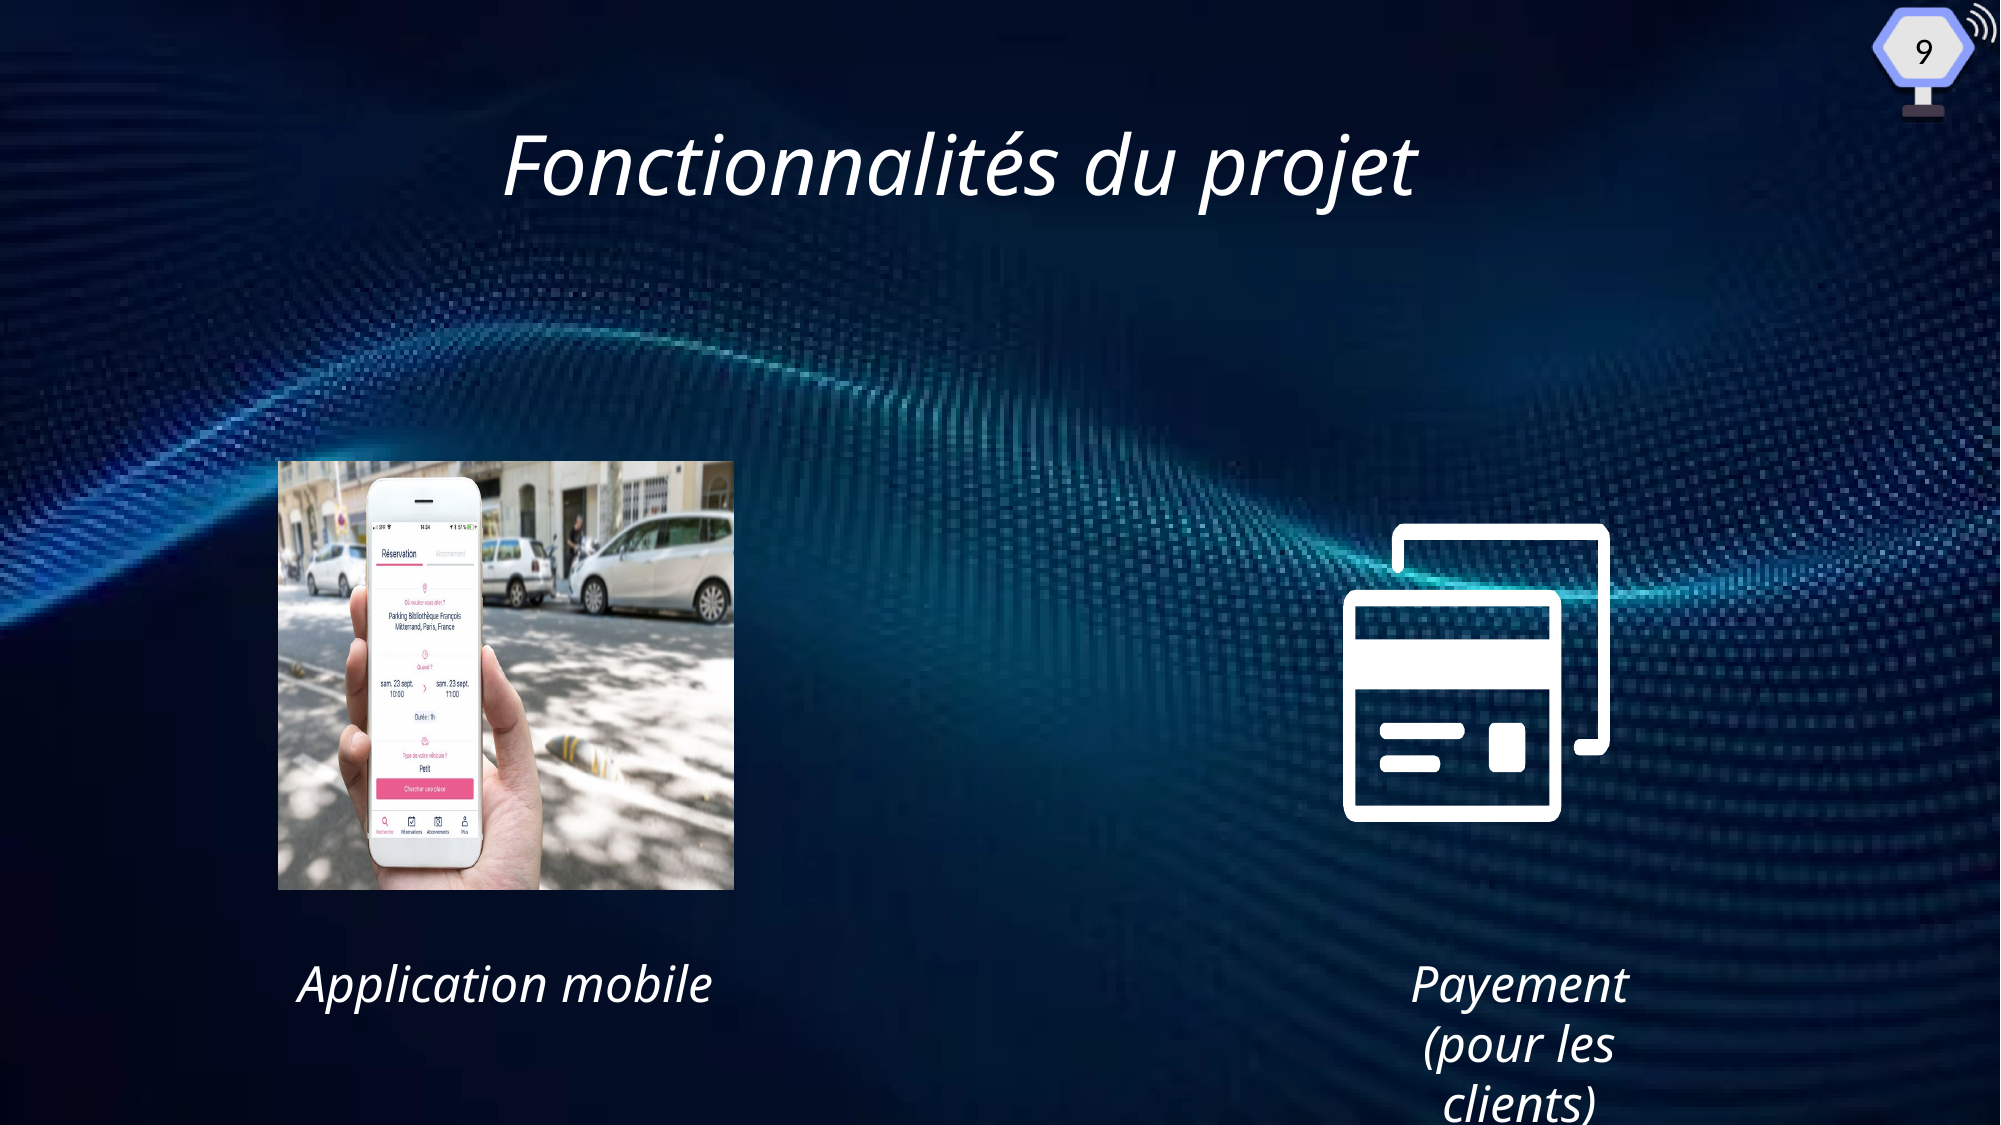

9
Fonctionnalités du projet
Application mobile
Payement (pour les clients)